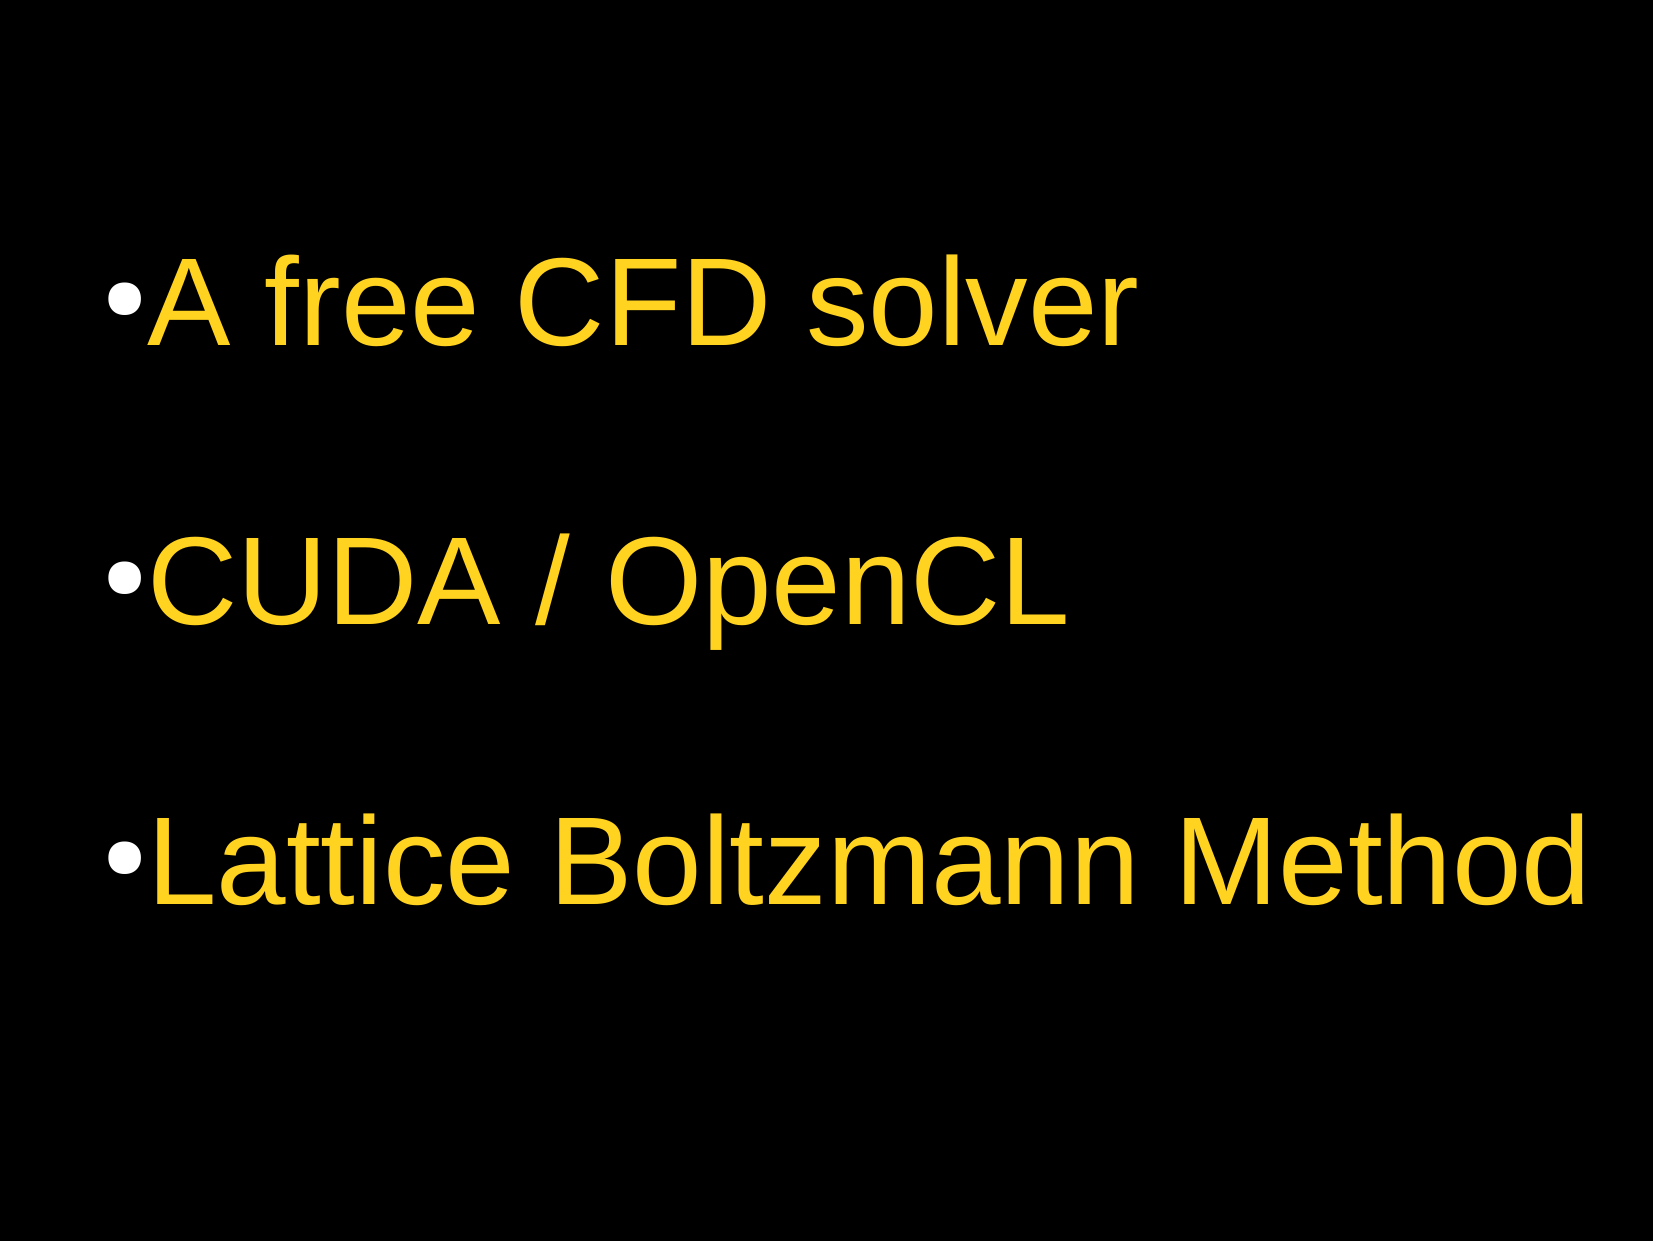

# A free CFD solver
CUDA / OpenCL
Lattice Boltzmann Method